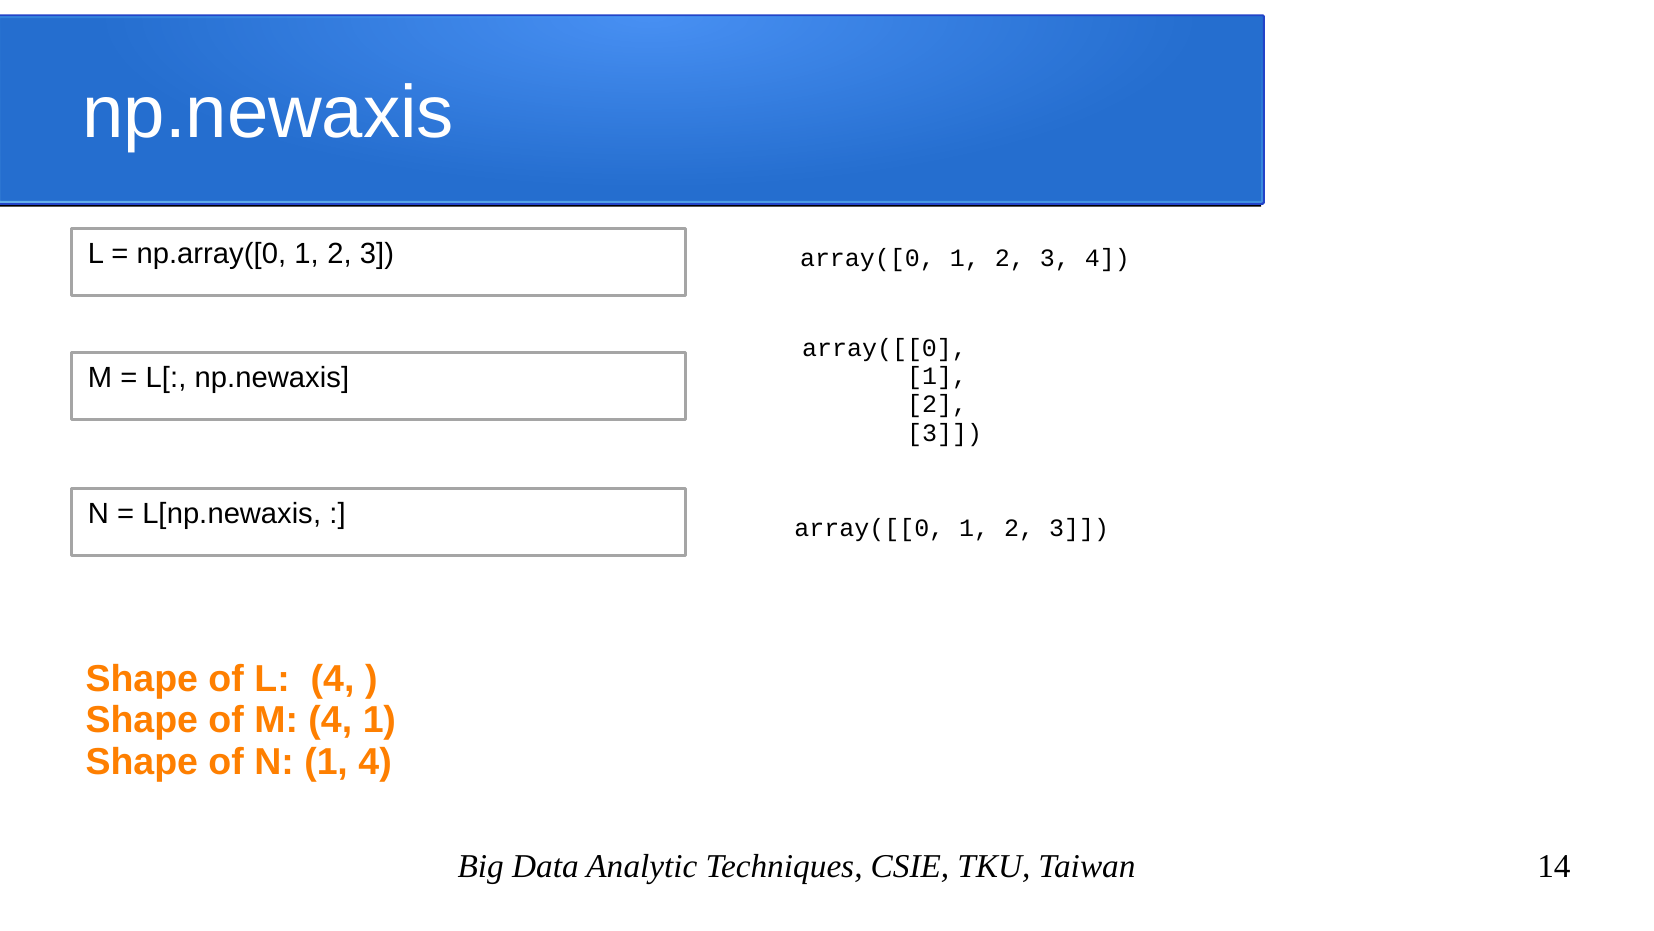

# np.newaxis
L = np.array([0, 1, 2, 3])
array([0, 1, 2, 3, 4])
array([[0],
 [1],
 [2],
 [3]])
M = L[:, np.newaxis]
N = L[np.newaxis, :]
array([[0, 1, 2, 3]])
Shape of L: (4, )
Shape of M: (4, 1)
Shape of N: (1, 4)
Big Data Analytic Techniques, CSIE, TKU, Taiwan
14